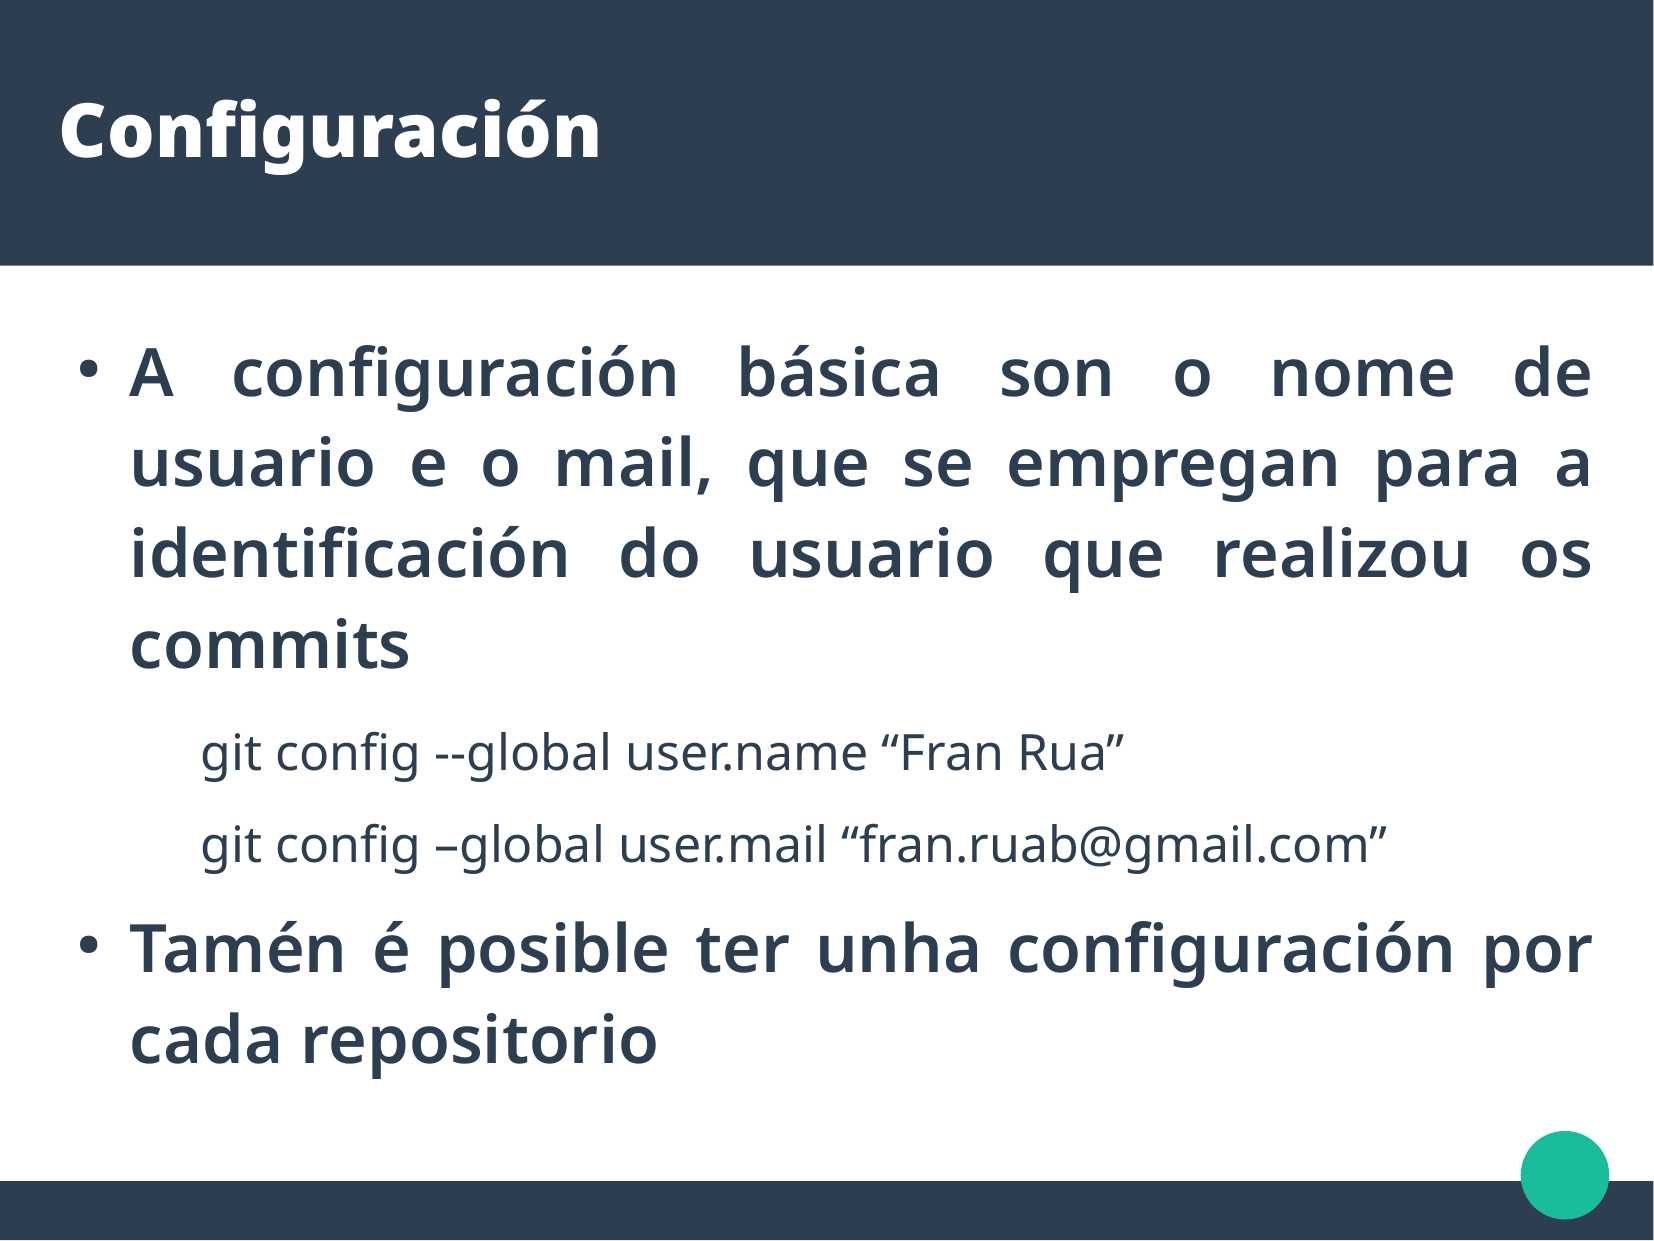

# Configuración
A configuración básica son o nome de usuario e o mail, que se empregan para a identificación do usuario que realizou os commits
git config --global user.name “Fran Rua”
git config –global user.mail “fran.ruab@gmail.com”
Tamén é posible ter unha configuración por cada repositorio